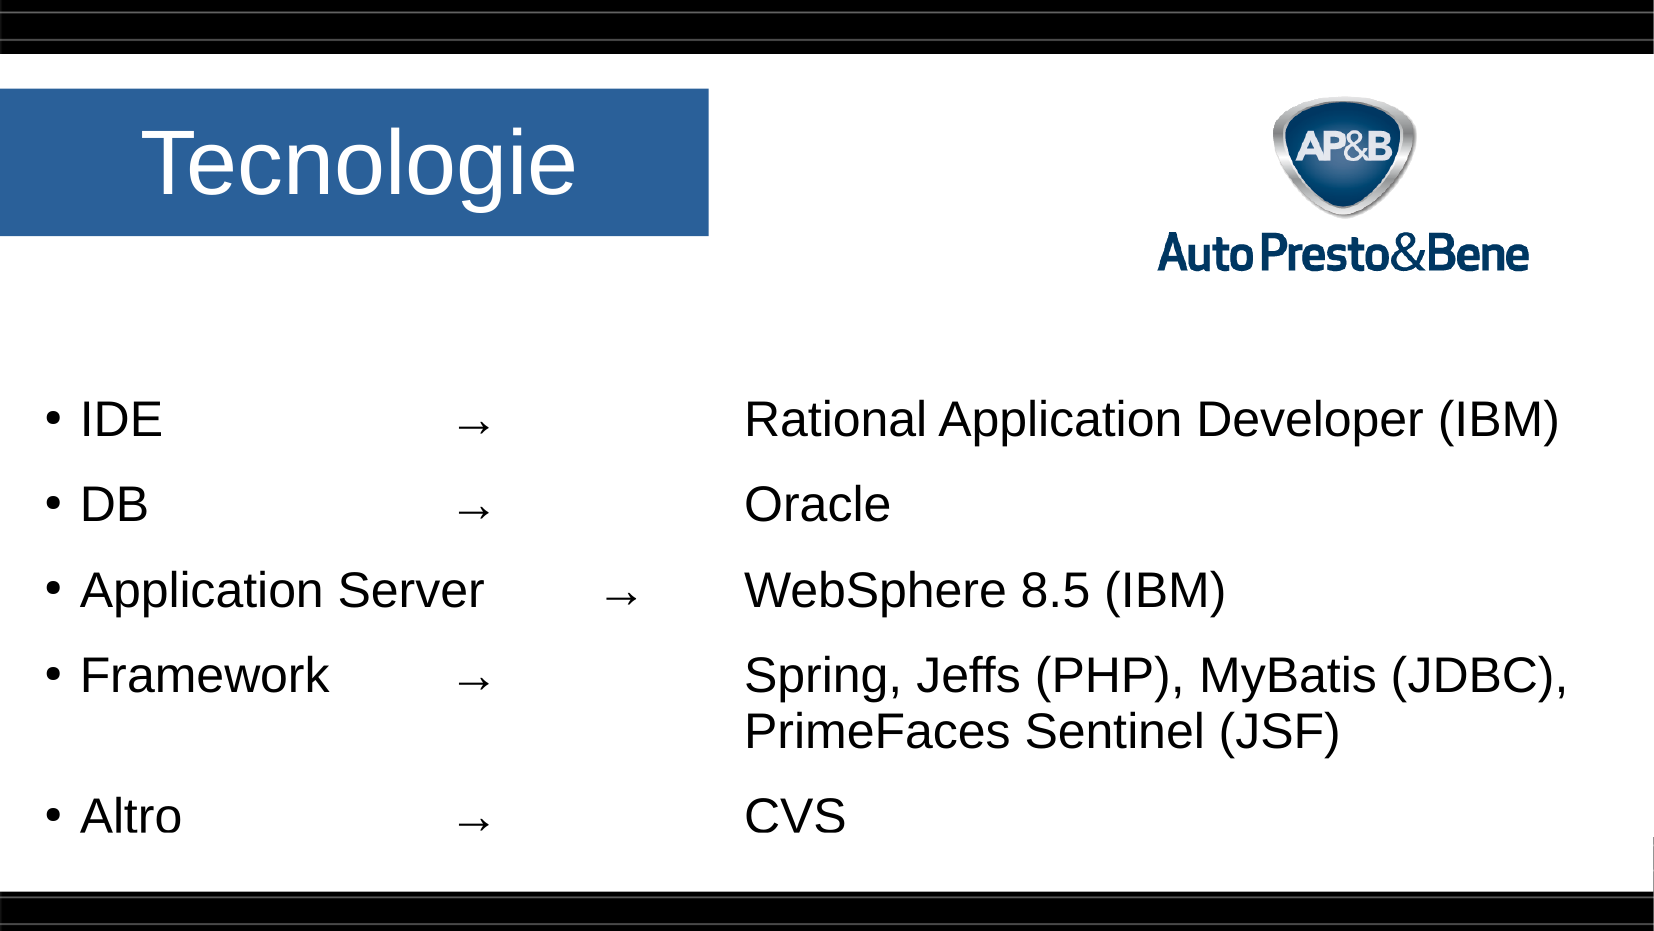

# Tecnologie
IDE				→				Rational Application Developer (IBM)
DB					→ 				Oracle
Application Server		→		WebSphere 8.5 (IBM)
Framework		→				Spring, Jeffs (PHP), MyBatis (JDBC), 									PrimeFaces Sentinel (JSF)
Altro				→				CVS